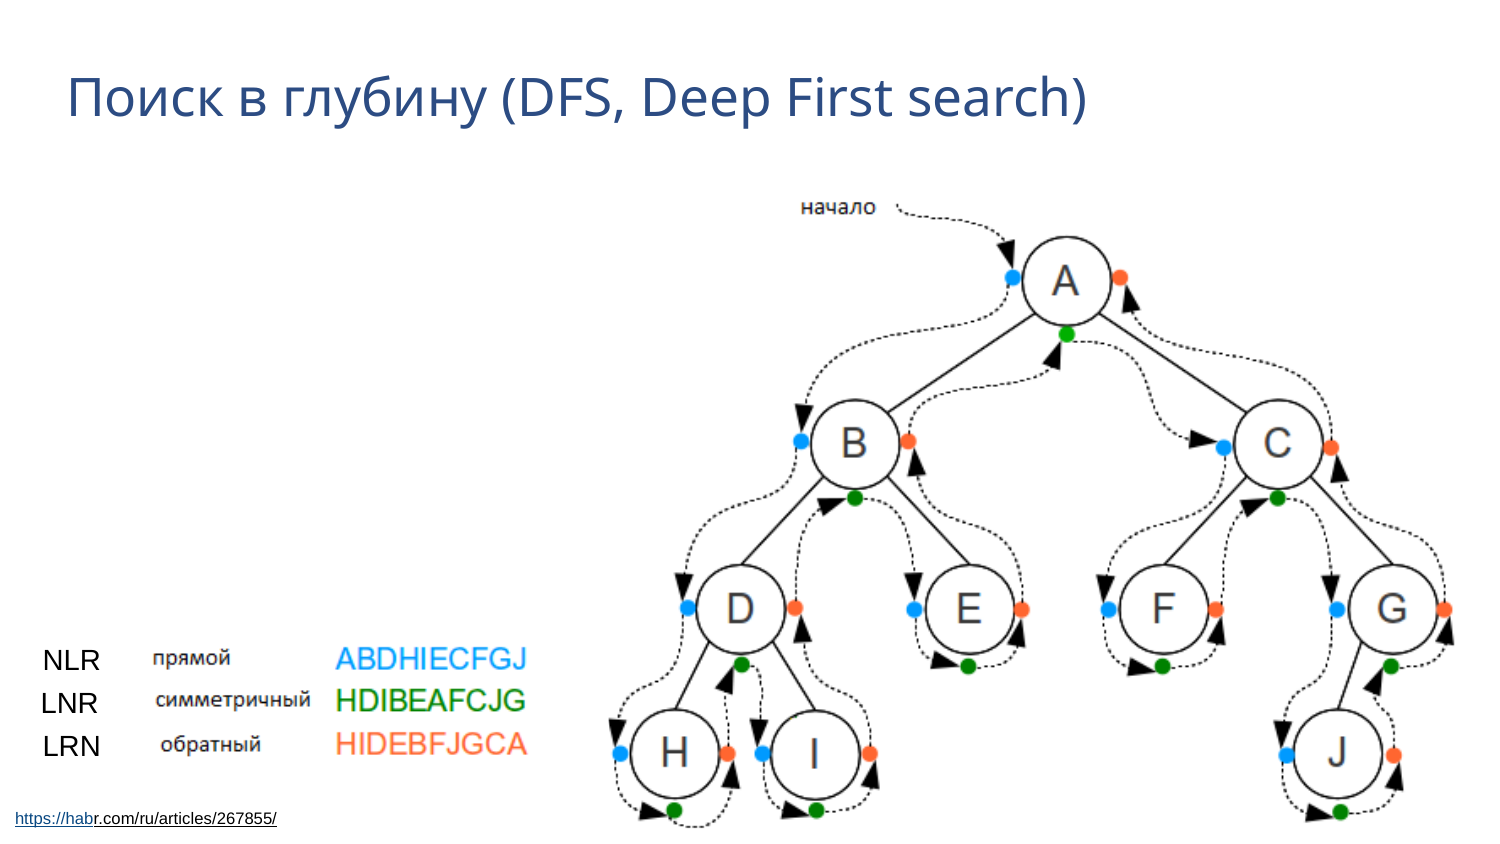

# Поиск в глубину (DFS, Deep First search)
NLR
LNR
LRN
https://habr.com/ru/articles/267855/